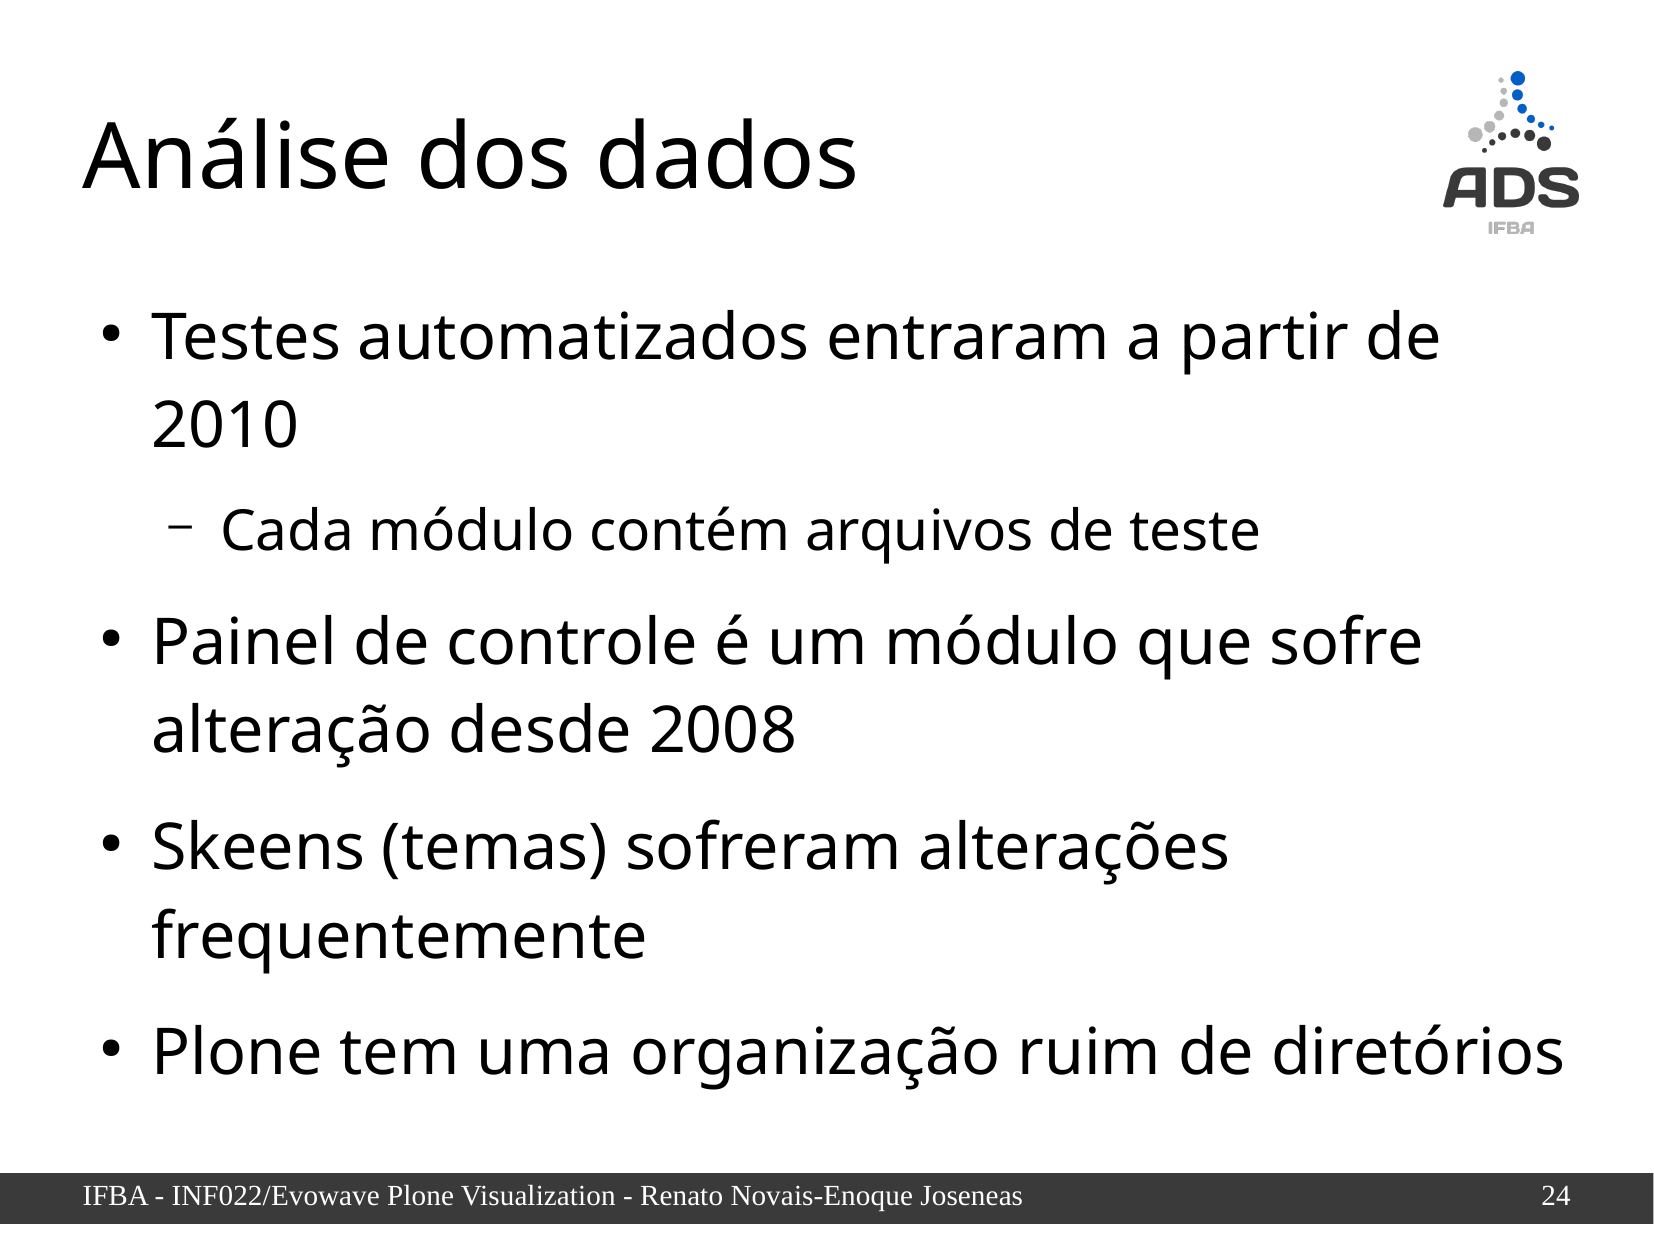

# Análise dos dados
Testes automatizados entraram a partir de 2010
Cada módulo contém arquivos de teste
Painel de controle é um módulo que sofre alteração desde 2008
Skeens (temas) sofreram alterações frequentemente
Plone tem uma organização ruim de diretórios
24